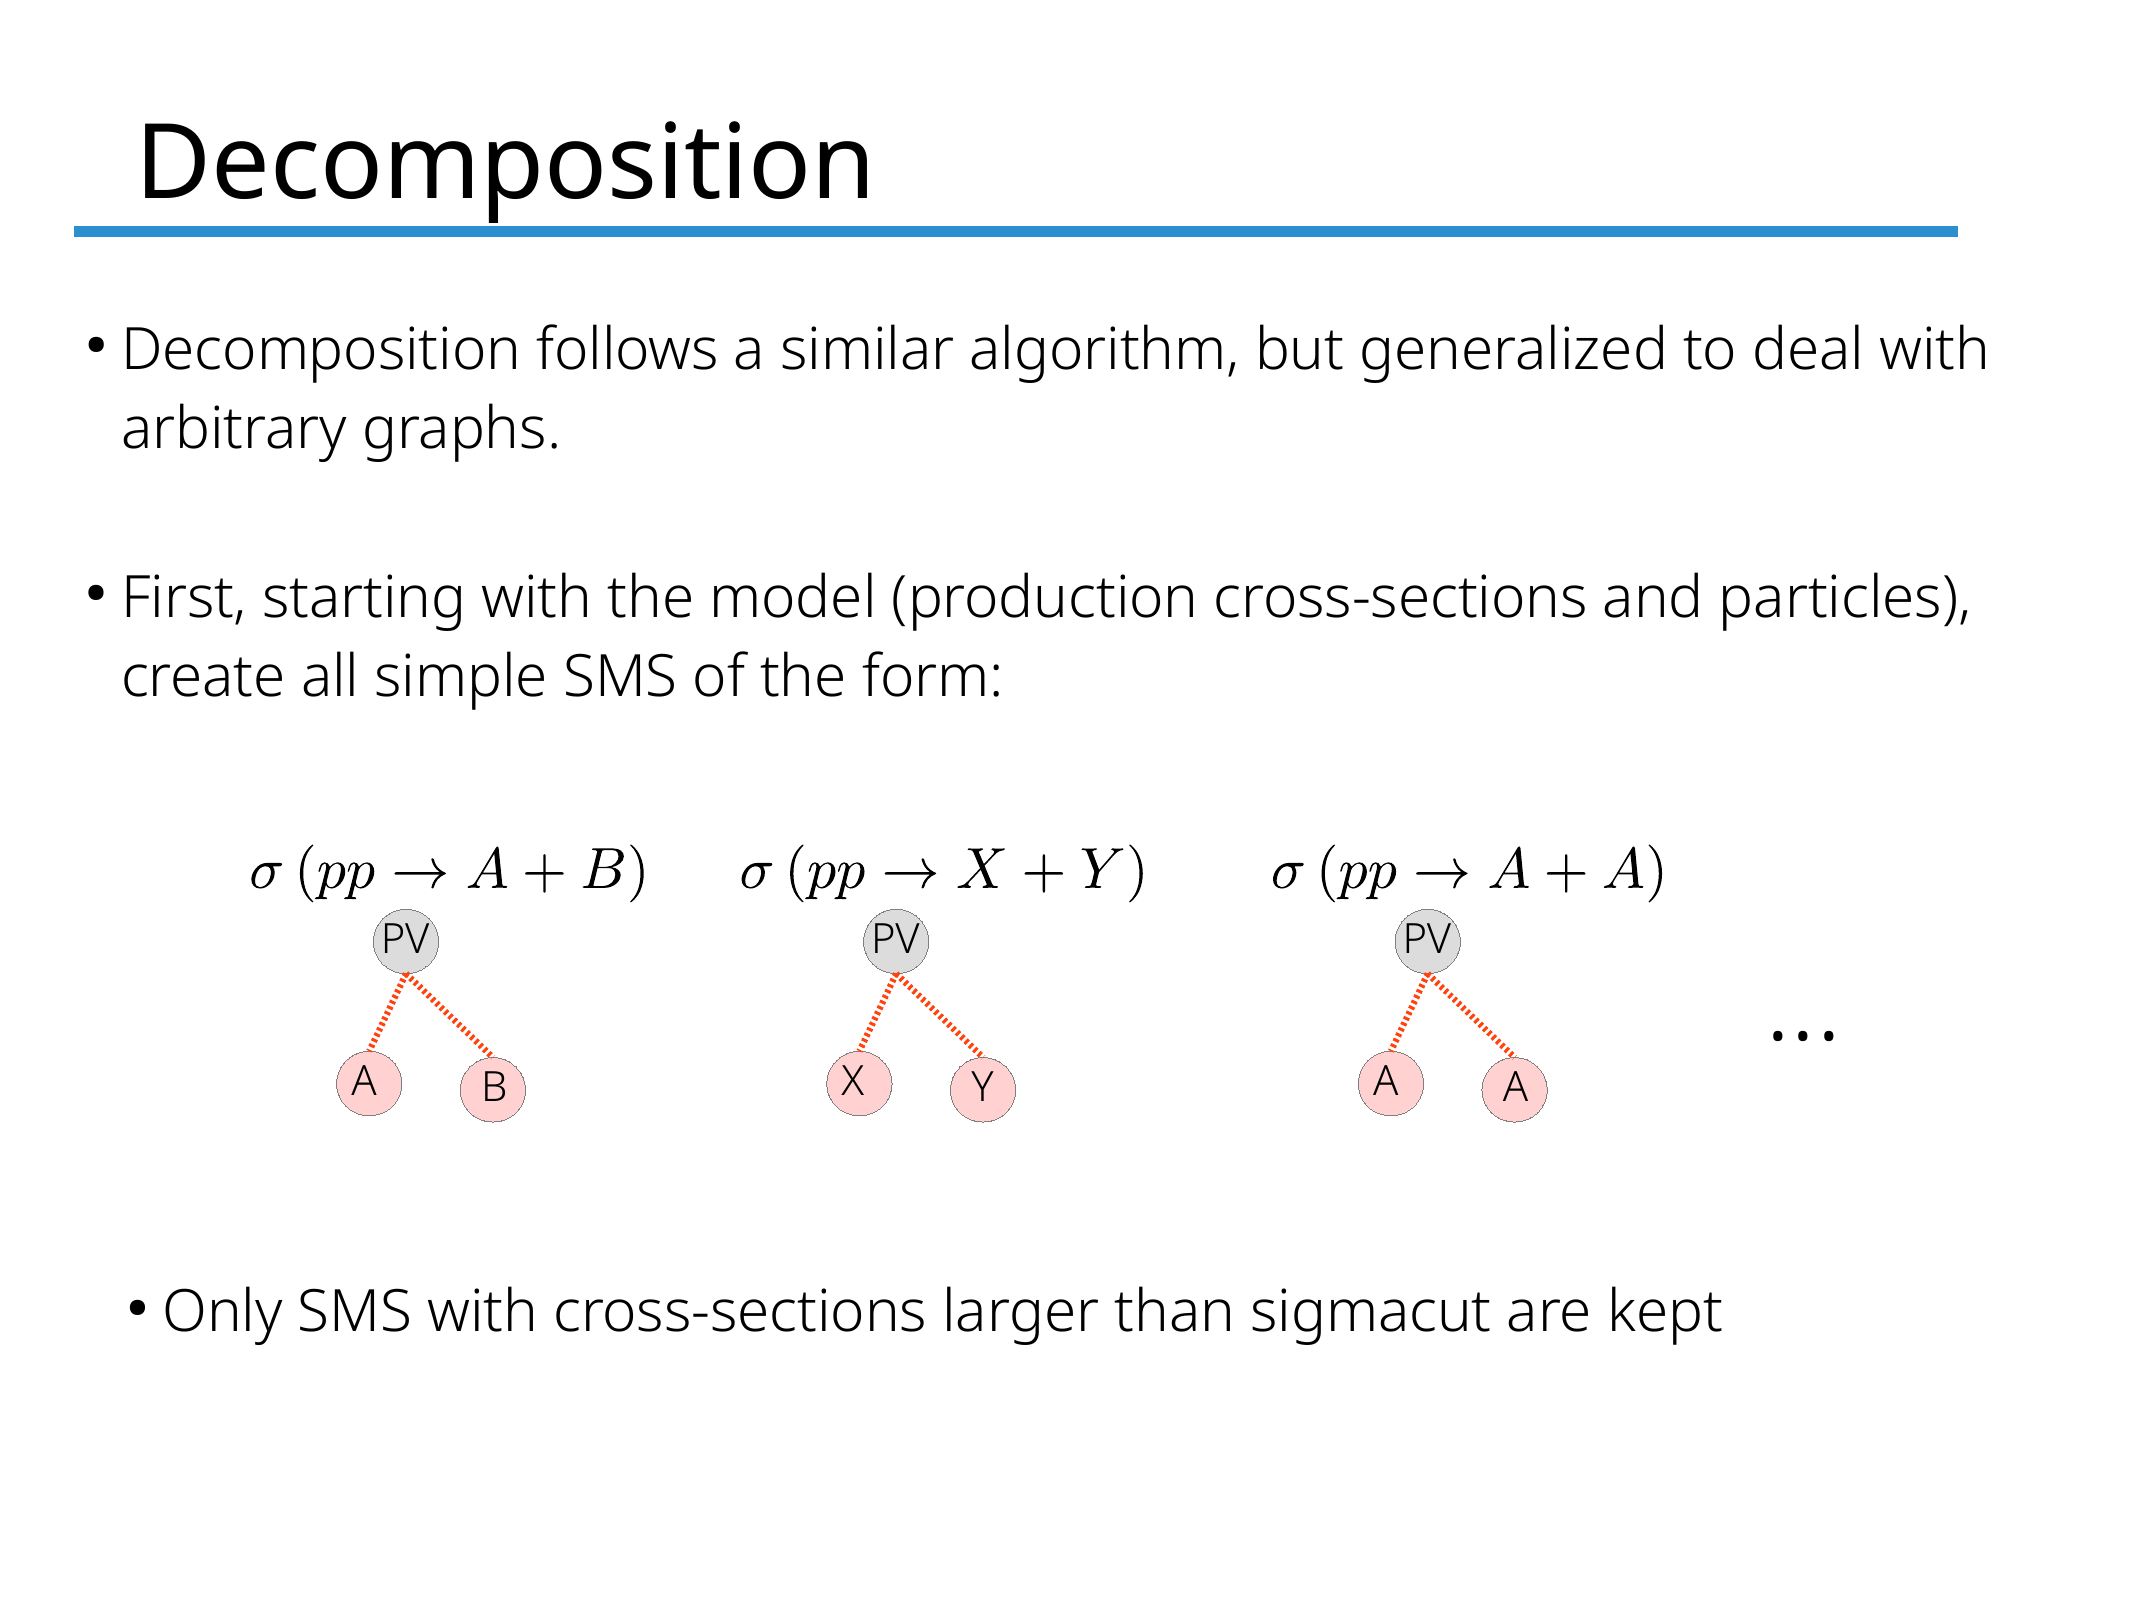

Decomposition
Decomposition follows a similar algorithm, but generalized to deal with arbitrary graphs.
First, starting with the model (production cross-sections and particles), create all simple SMS of the form:
PV
PV
PV
...
A
X
A
B
Y
A
Only SMS with cross-sections larger than sigmacut are kept